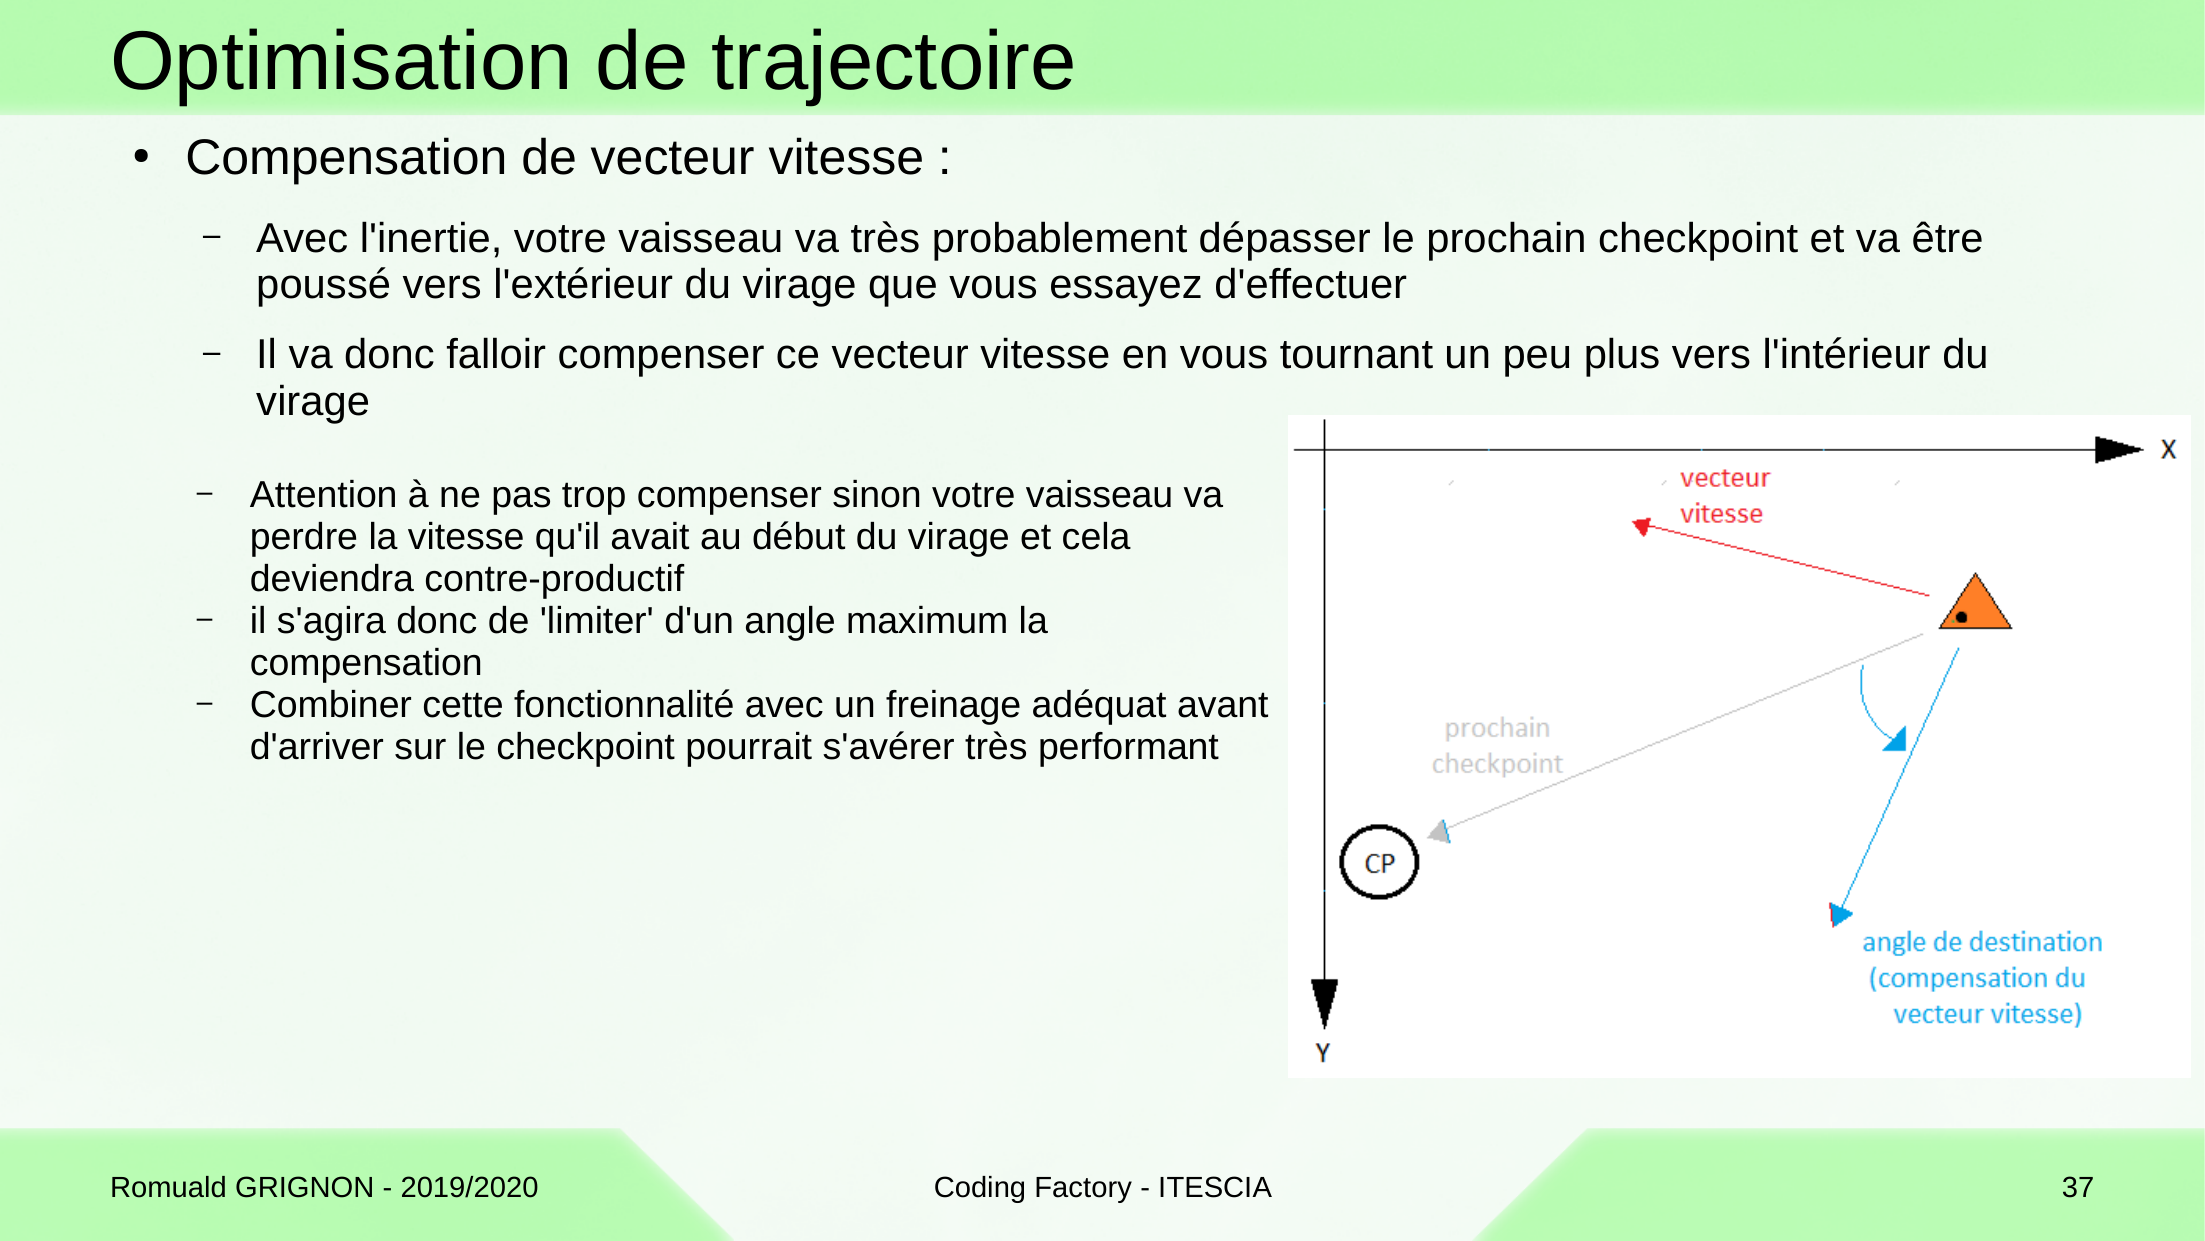

# Optimisation de trajectoire
Compensation de vecteur vitesse :
Avec l'inertie, votre vaisseau va très probablement dépasser le prochain checkpoint et va être poussé vers l'extérieur du virage que vous essayez d'effectuer
Il va donc falloir compenser ce vecteur vitesse en vous tournant un peu plus vers l'intérieur du virage
Attention à ne pas trop compenser sinon votre vaisseau va perdre la vitesse qu'il avait au début du virage et cela deviendra contre-productif
il s'agira donc de 'limiter' d'un angle maximum la compensation
Combiner cette fonctionnalité avec un freinage adéquat avant d'arriver sur le checkpoint pourrait s'avérer très performant
Romuald GRIGNON - 2019/2020
Coding Factory - ITESCIA
37